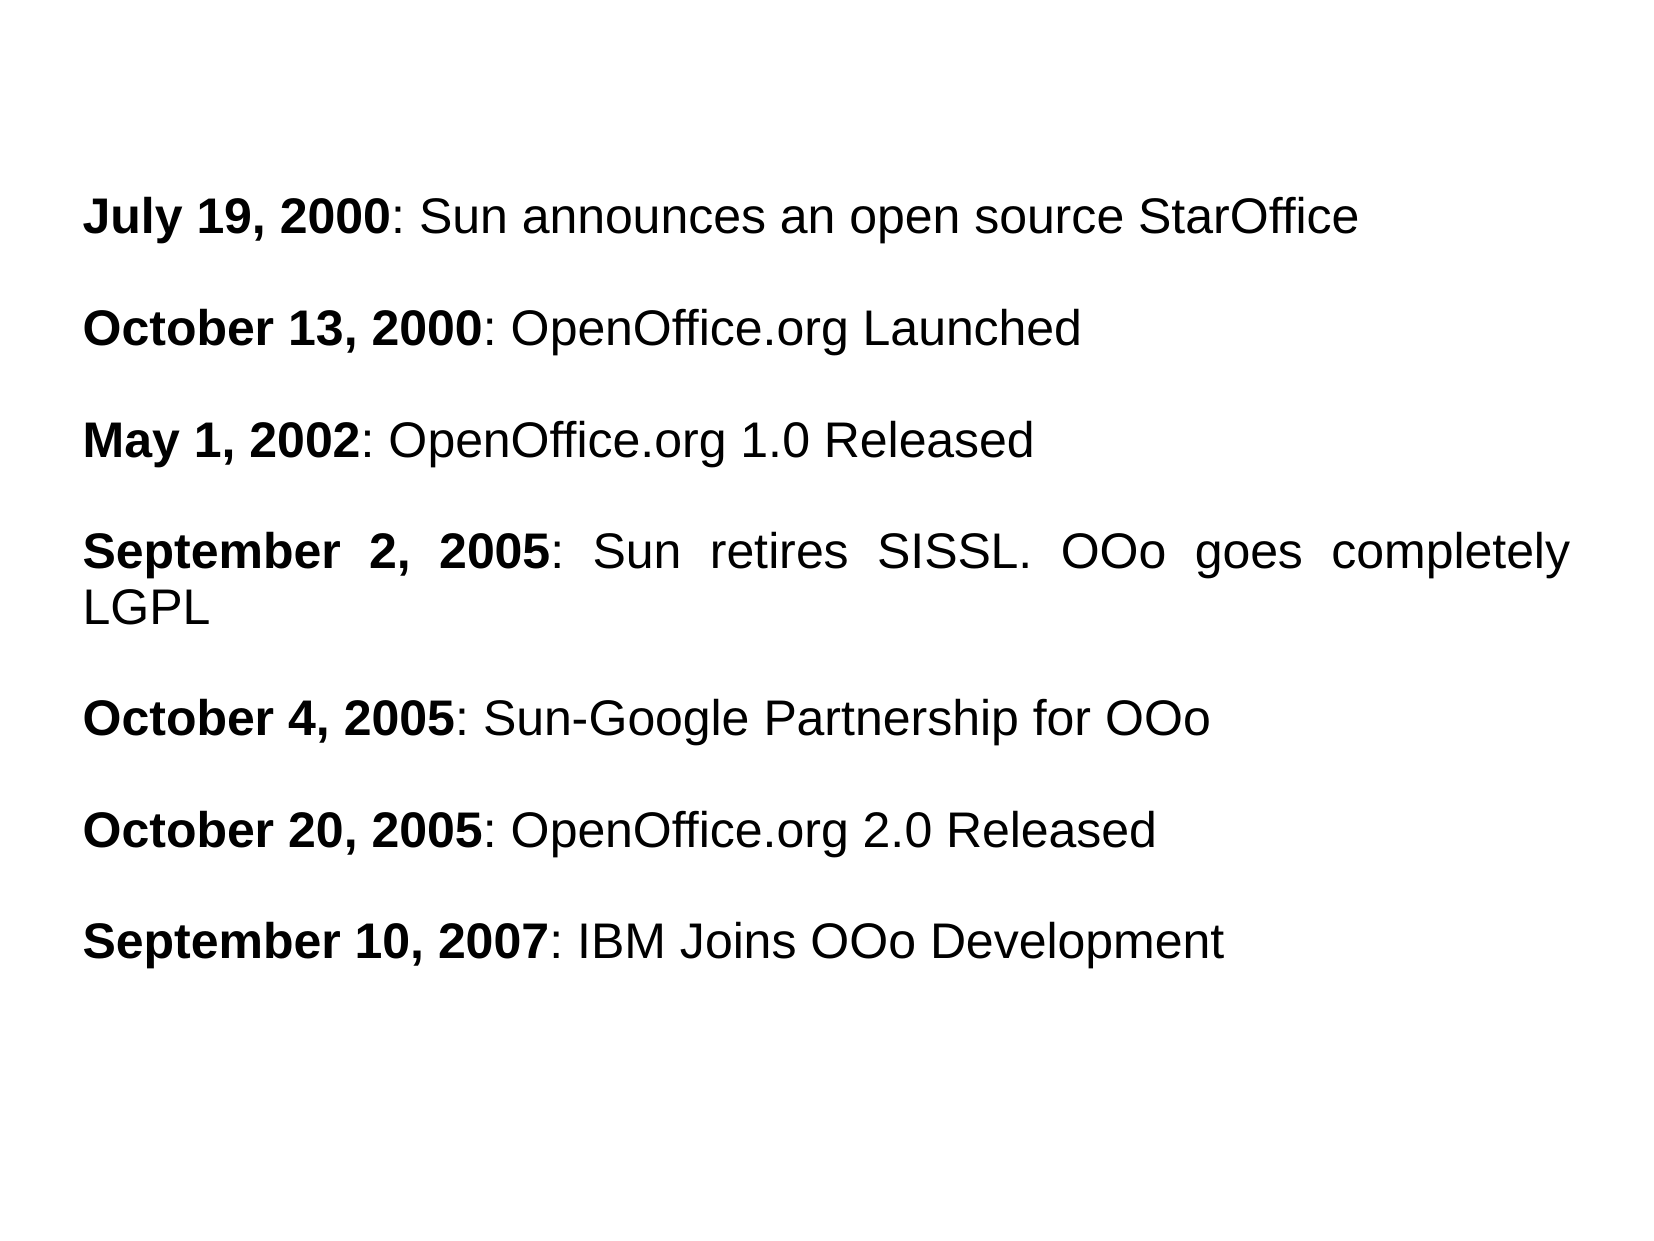

# July 19, 2000: Sun announces an open source StarOffice
October 13, 2000: OpenOffice.org Launched
May 1, 2002: OpenOffice.org 1.0 Released
September 2, 2005: Sun retires SISSL. OOo goes completely LGPL
October 4, 2005: Sun-Google Partnership for OOo
October 20, 2005: OpenOffice.org 2.0 Released
September 10, 2007: IBM Joins OOo Development